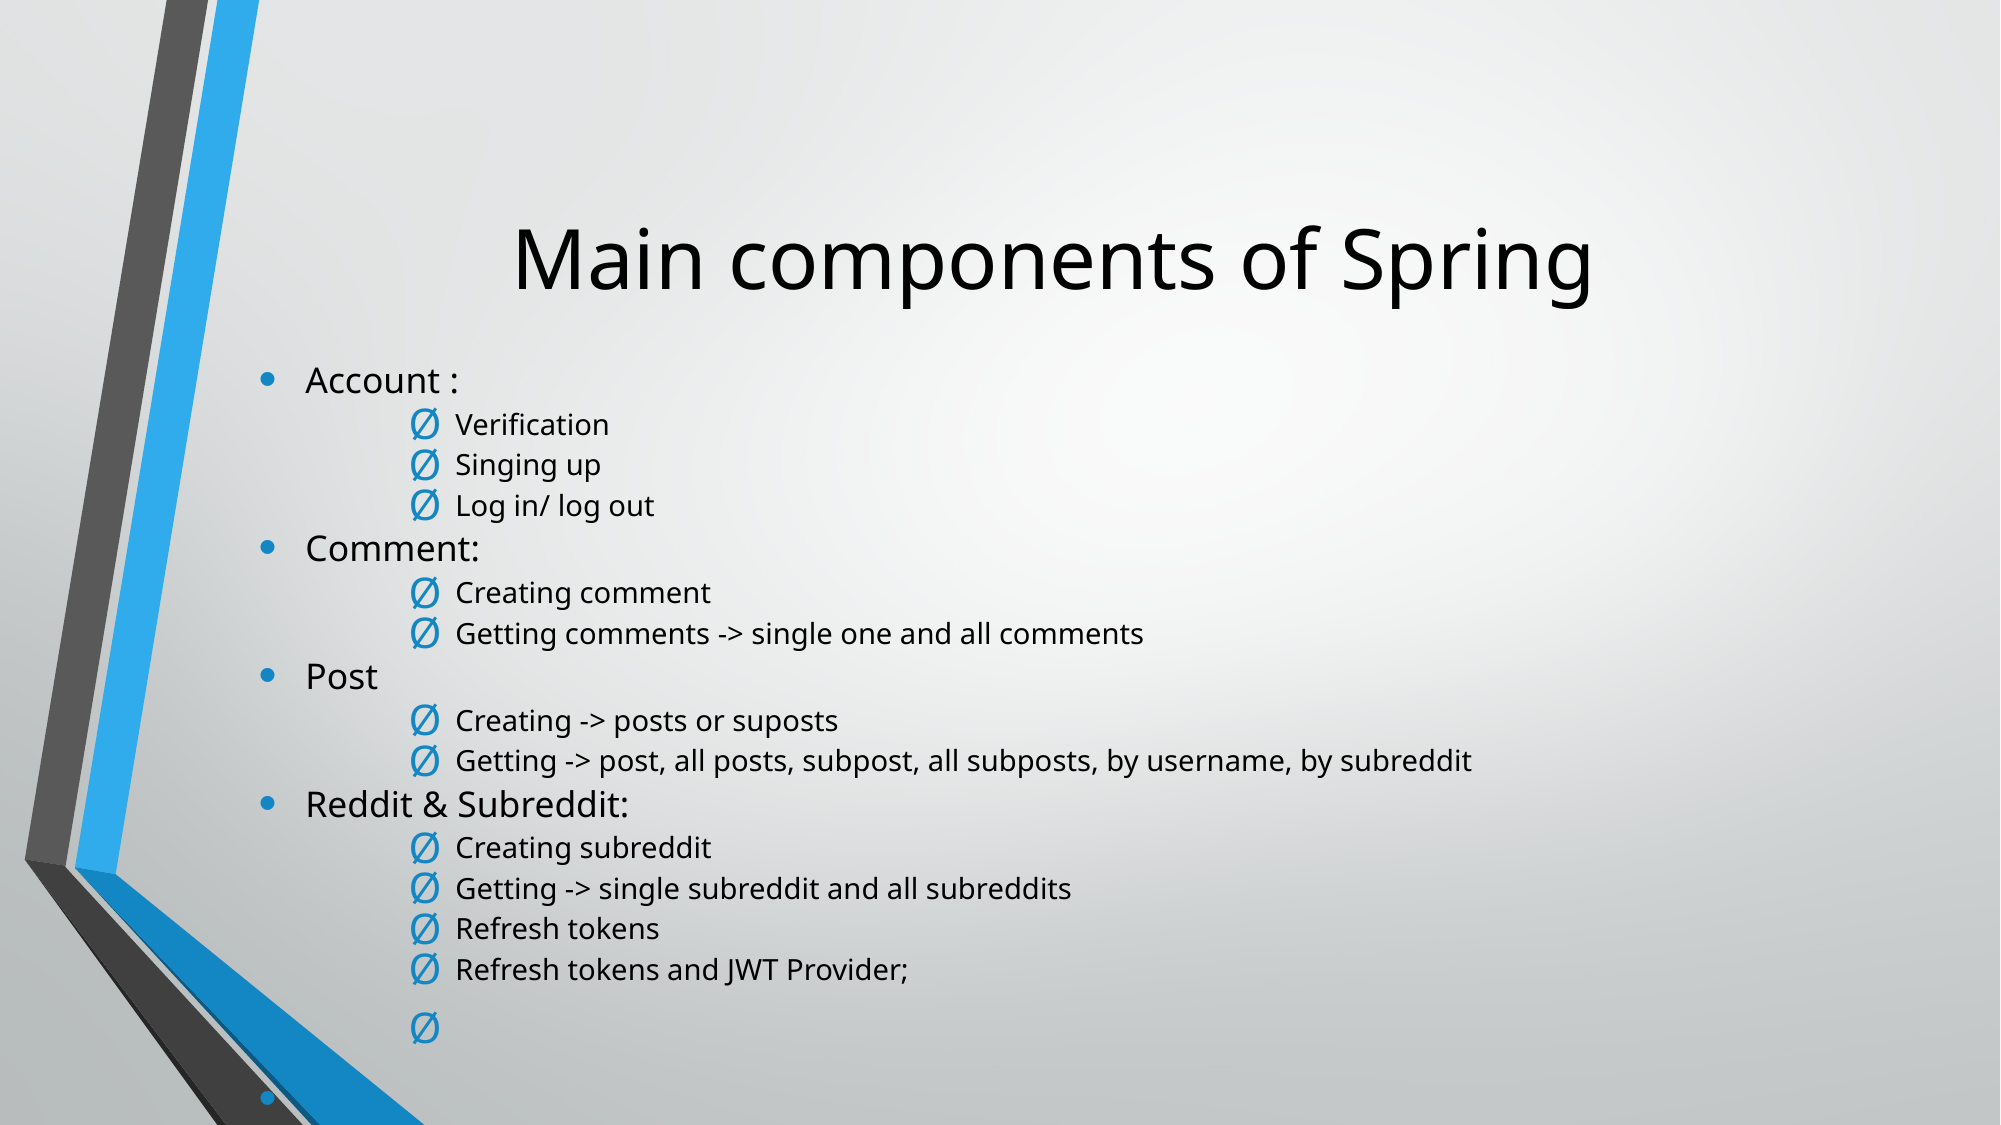

# Main components of Spring
Account :
Verification
Singing up
Log in/ log out
Comment:
Creating comment
Getting comments -> single one and all comments
Post
Creating -> posts or suposts
Getting -> post, all posts, subpost, all subposts, by username, by subreddit
Reddit & Subreddit:
Creating subreddit
Getting -> single subreddit and all subreddits
Refresh tokens
Refresh tokens and JWT Provider;